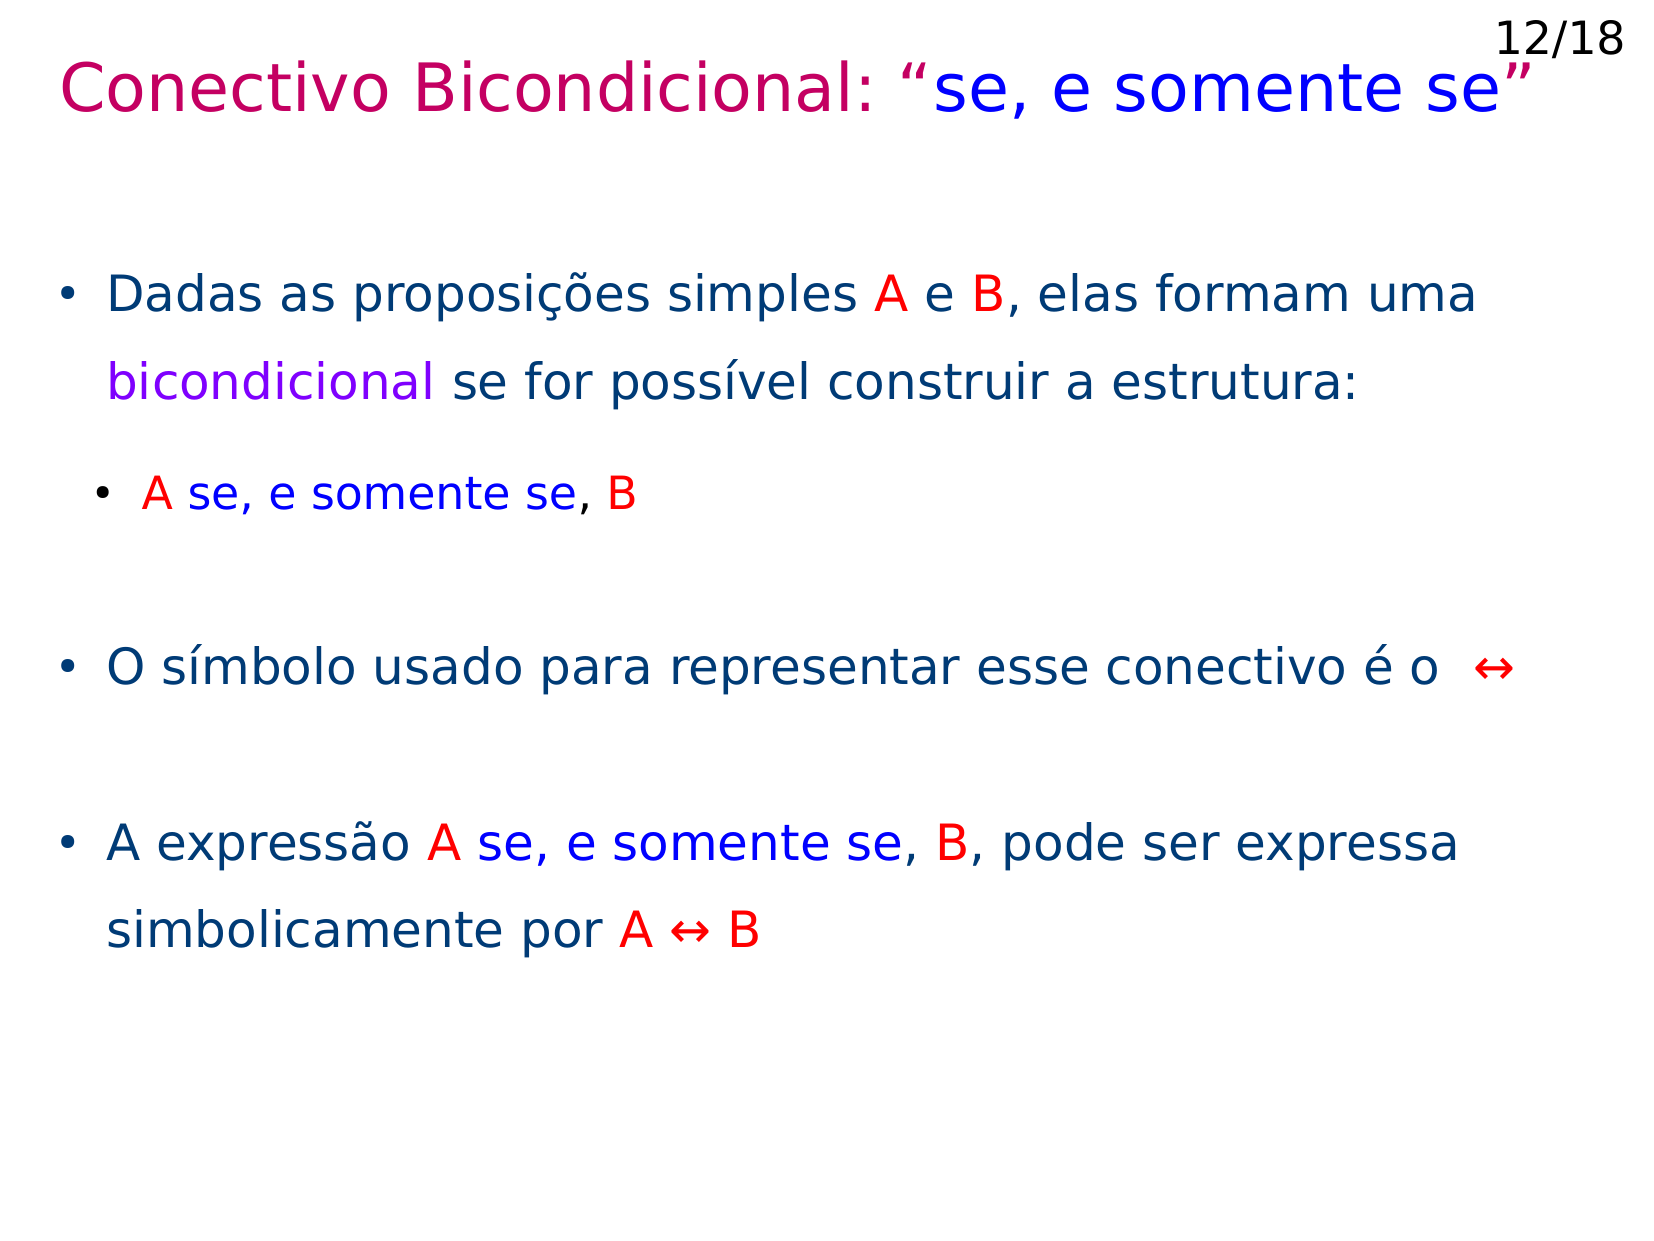

# Conectivo Bicondicional: “se, e somente se”
12
Dadas as proposições simples A e B, elas formam uma bicondicional se for possível construir a estrutura:
A se, e somente se, B
O símbolo usado para representar esse conectivo é o ↔
A expressão A se, e somente se, B, pode ser expressa simbolicamente por A ↔ B